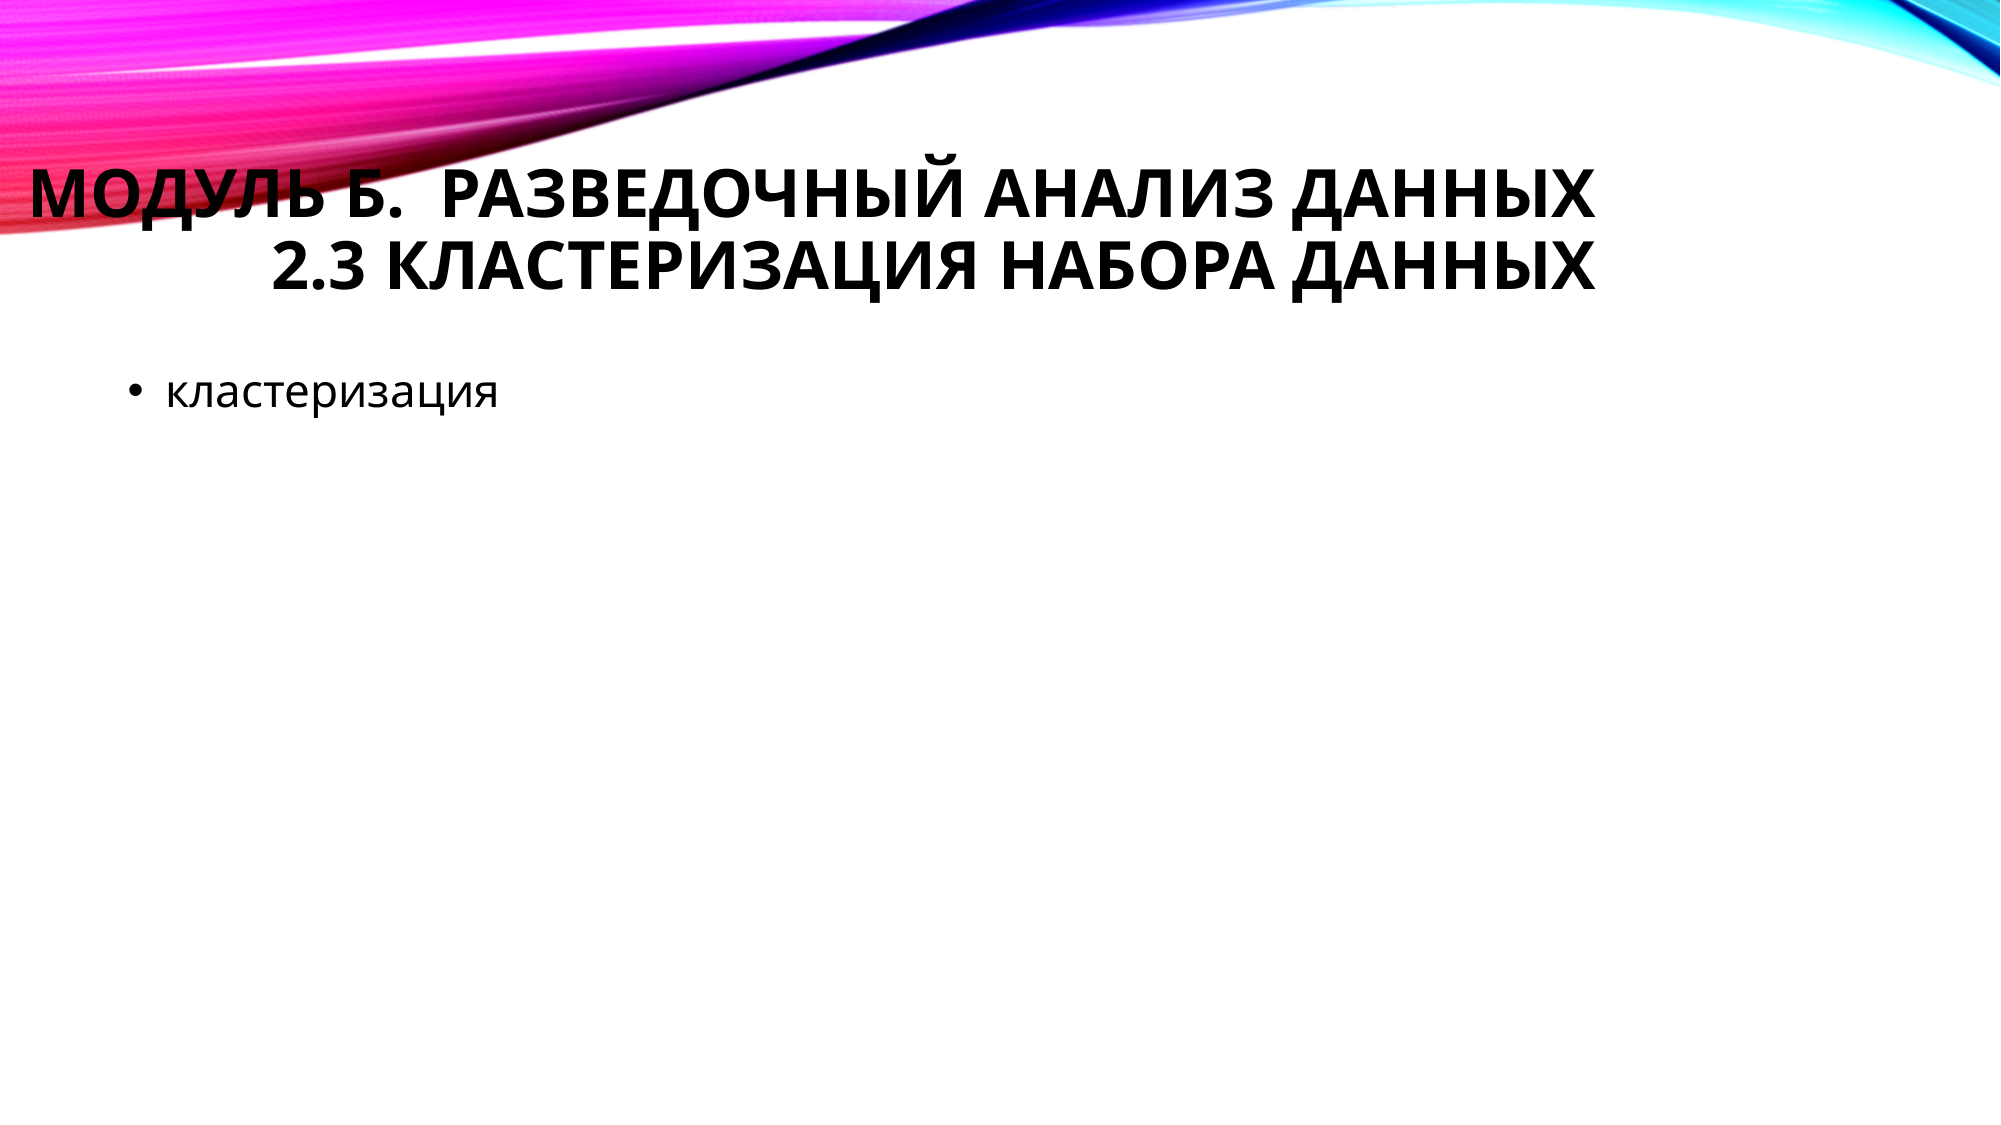

Модуль Б. Разведочный анализ данных
2.3 Кластеризация набора данных
# кластеризация